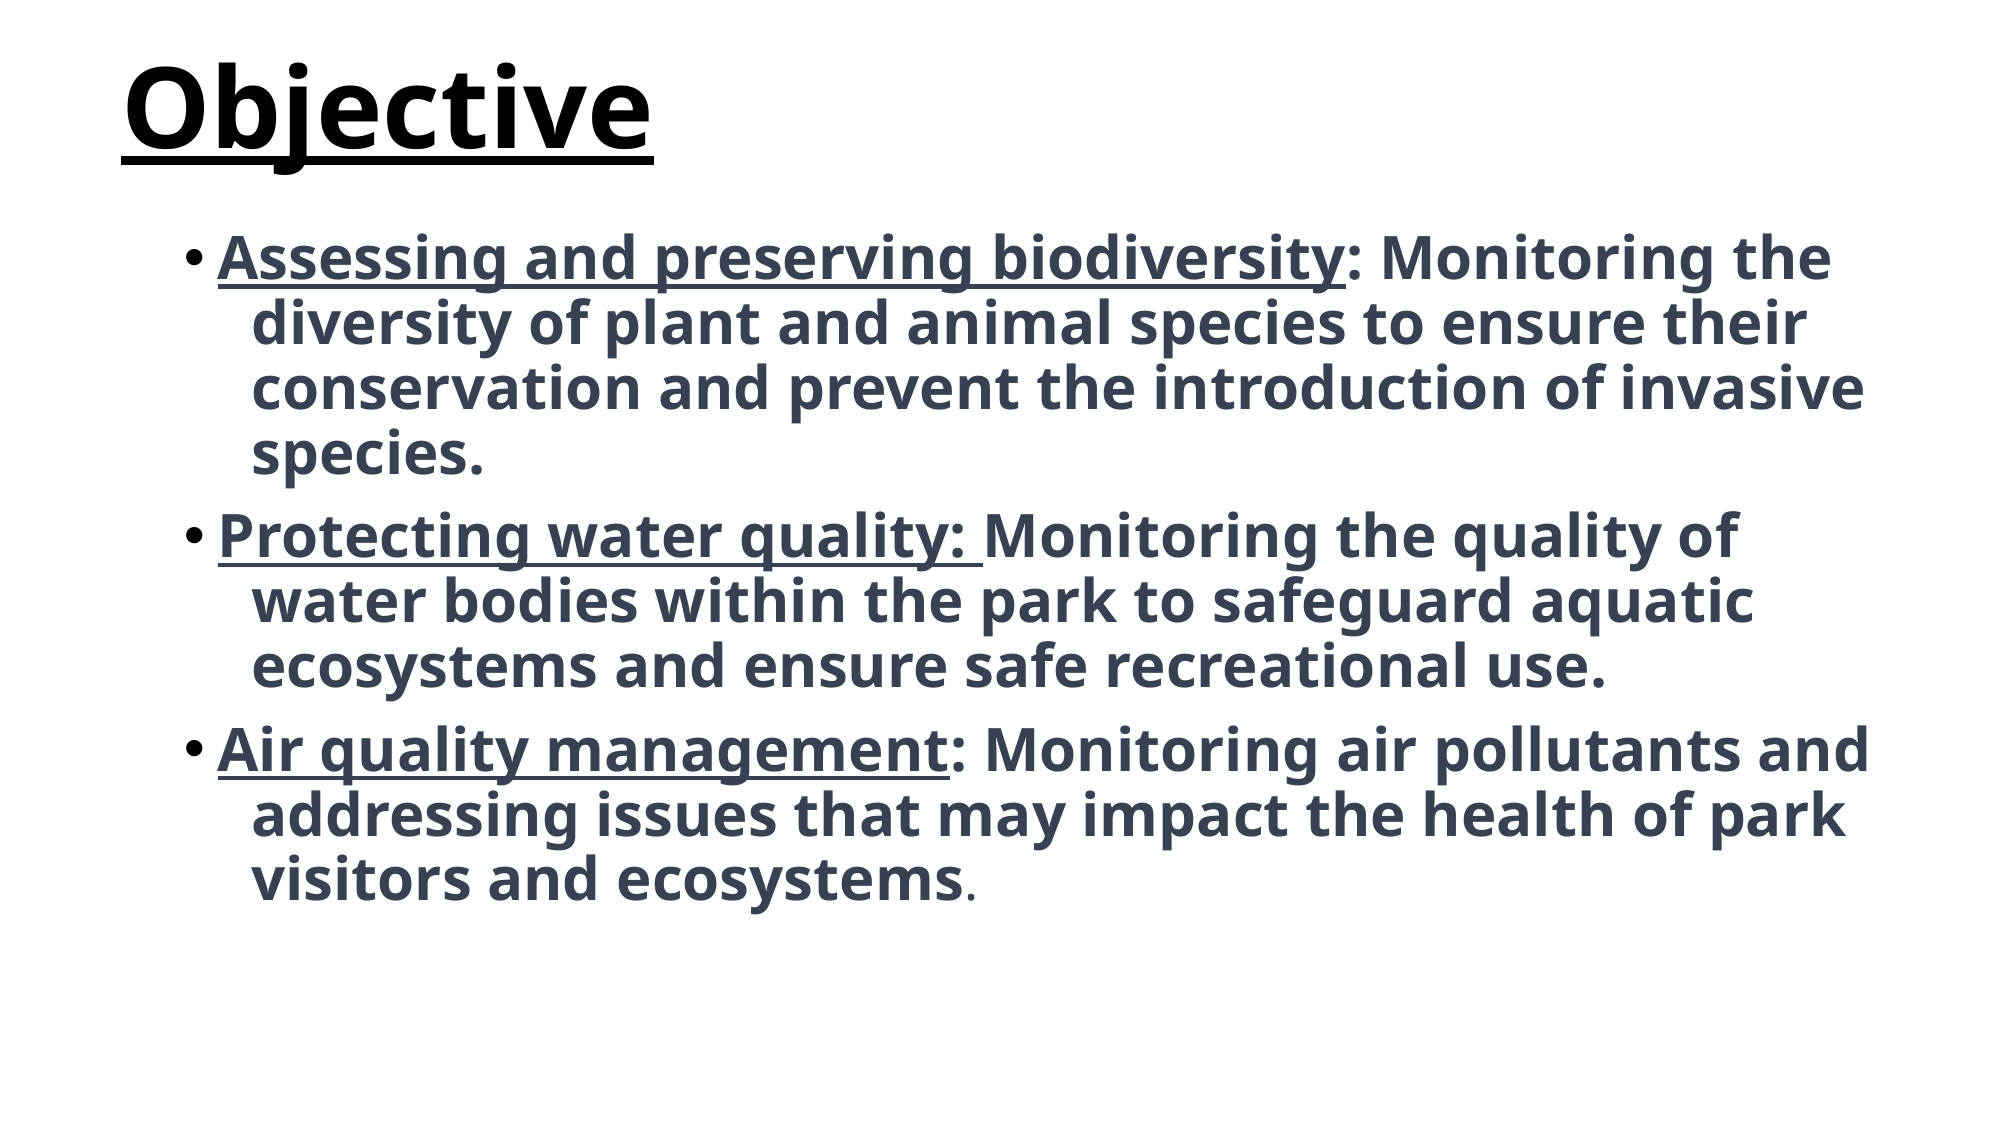

# Objective
Assessing and preserving biodiversity: Monitoring the diversity of plant and animal species to ensure their conservation and prevent the introduction of invasive species.
Protecting water quality: Monitoring the quality of water bodies within the park to safeguard aquatic ecosystems and ensure safe recreational use.
Air quality management: Monitoring air pollutants and addressing issues that may impact the health of park visitors and ecosystems.